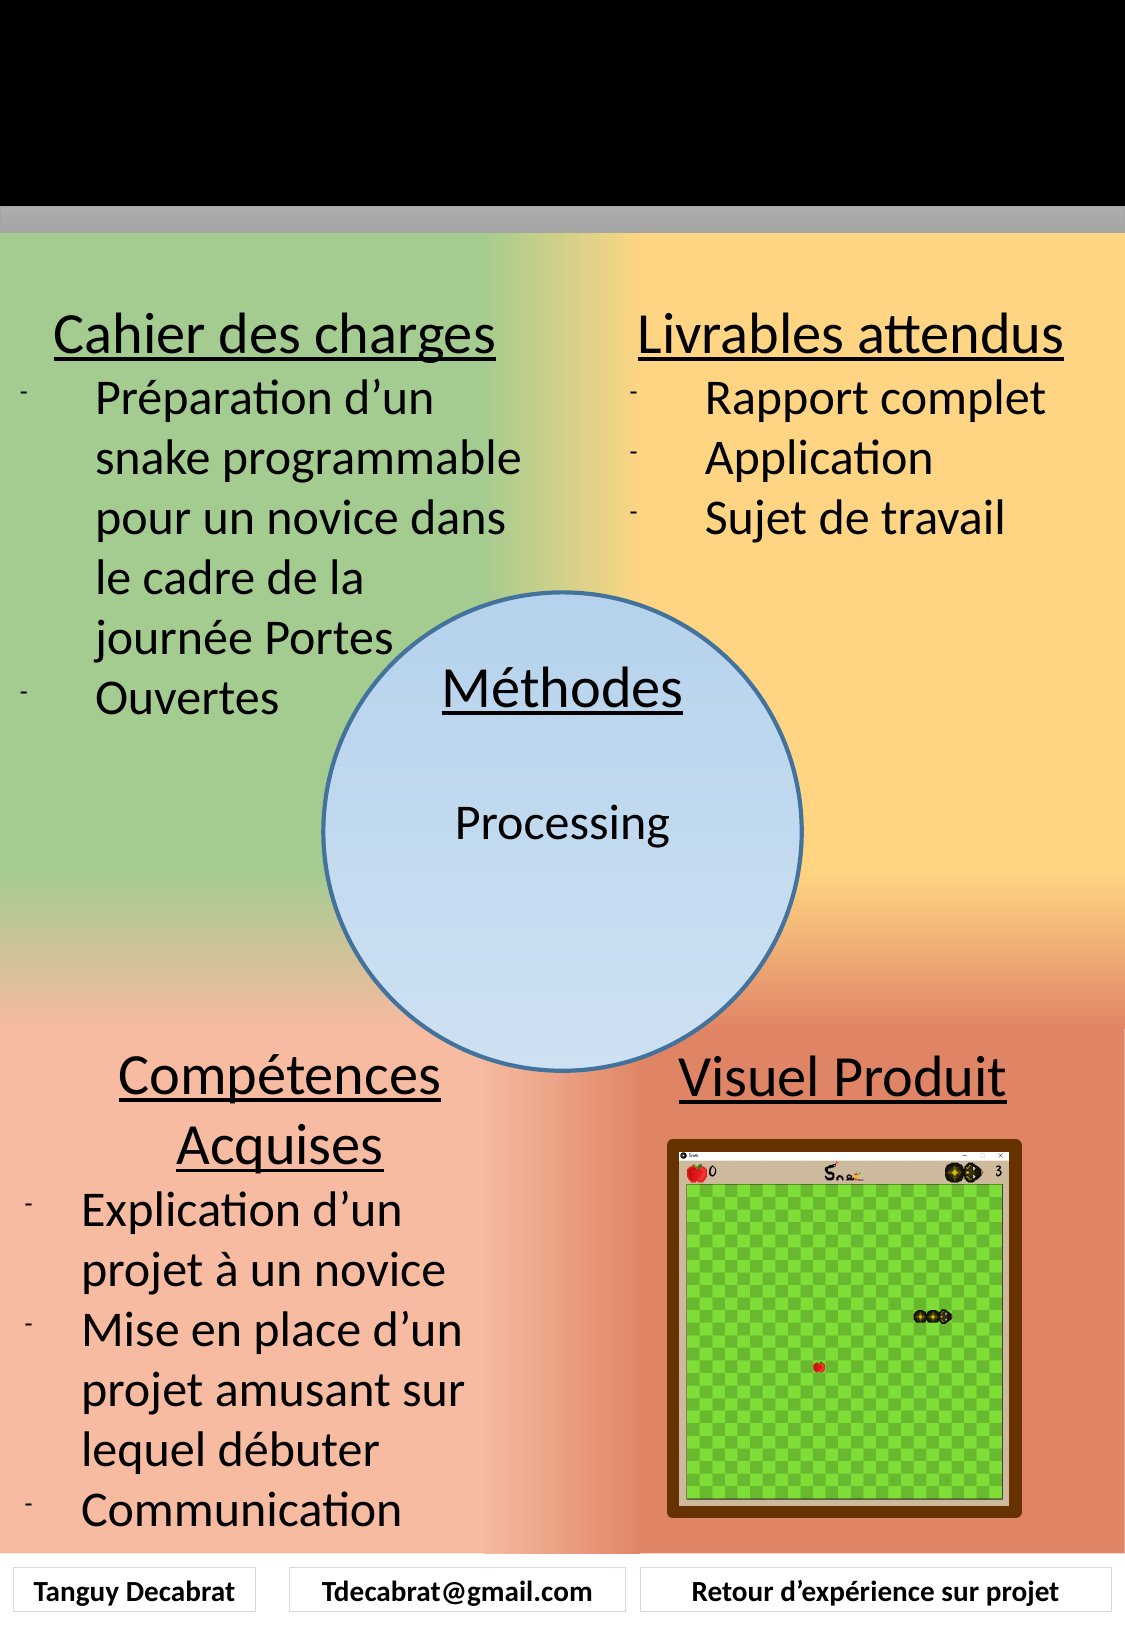

RETEX
Projet – Snake
Cahier des charges
Préparation d’un snake programmable pour un novice dans le cadre de la journée Portes
Ouvertes
Livrables attendus
Rapport complet
Application
Sujet de travail
Méthodes
Processing
Compétences Acquises
Explication d’un projet à un novice
Mise en place d’un projet amusant sur lequel débuter
Communication
Visuel Produit
Tanguy Decabrat
Tdecabrat@gmail.com
Retour d’expérience sur projet